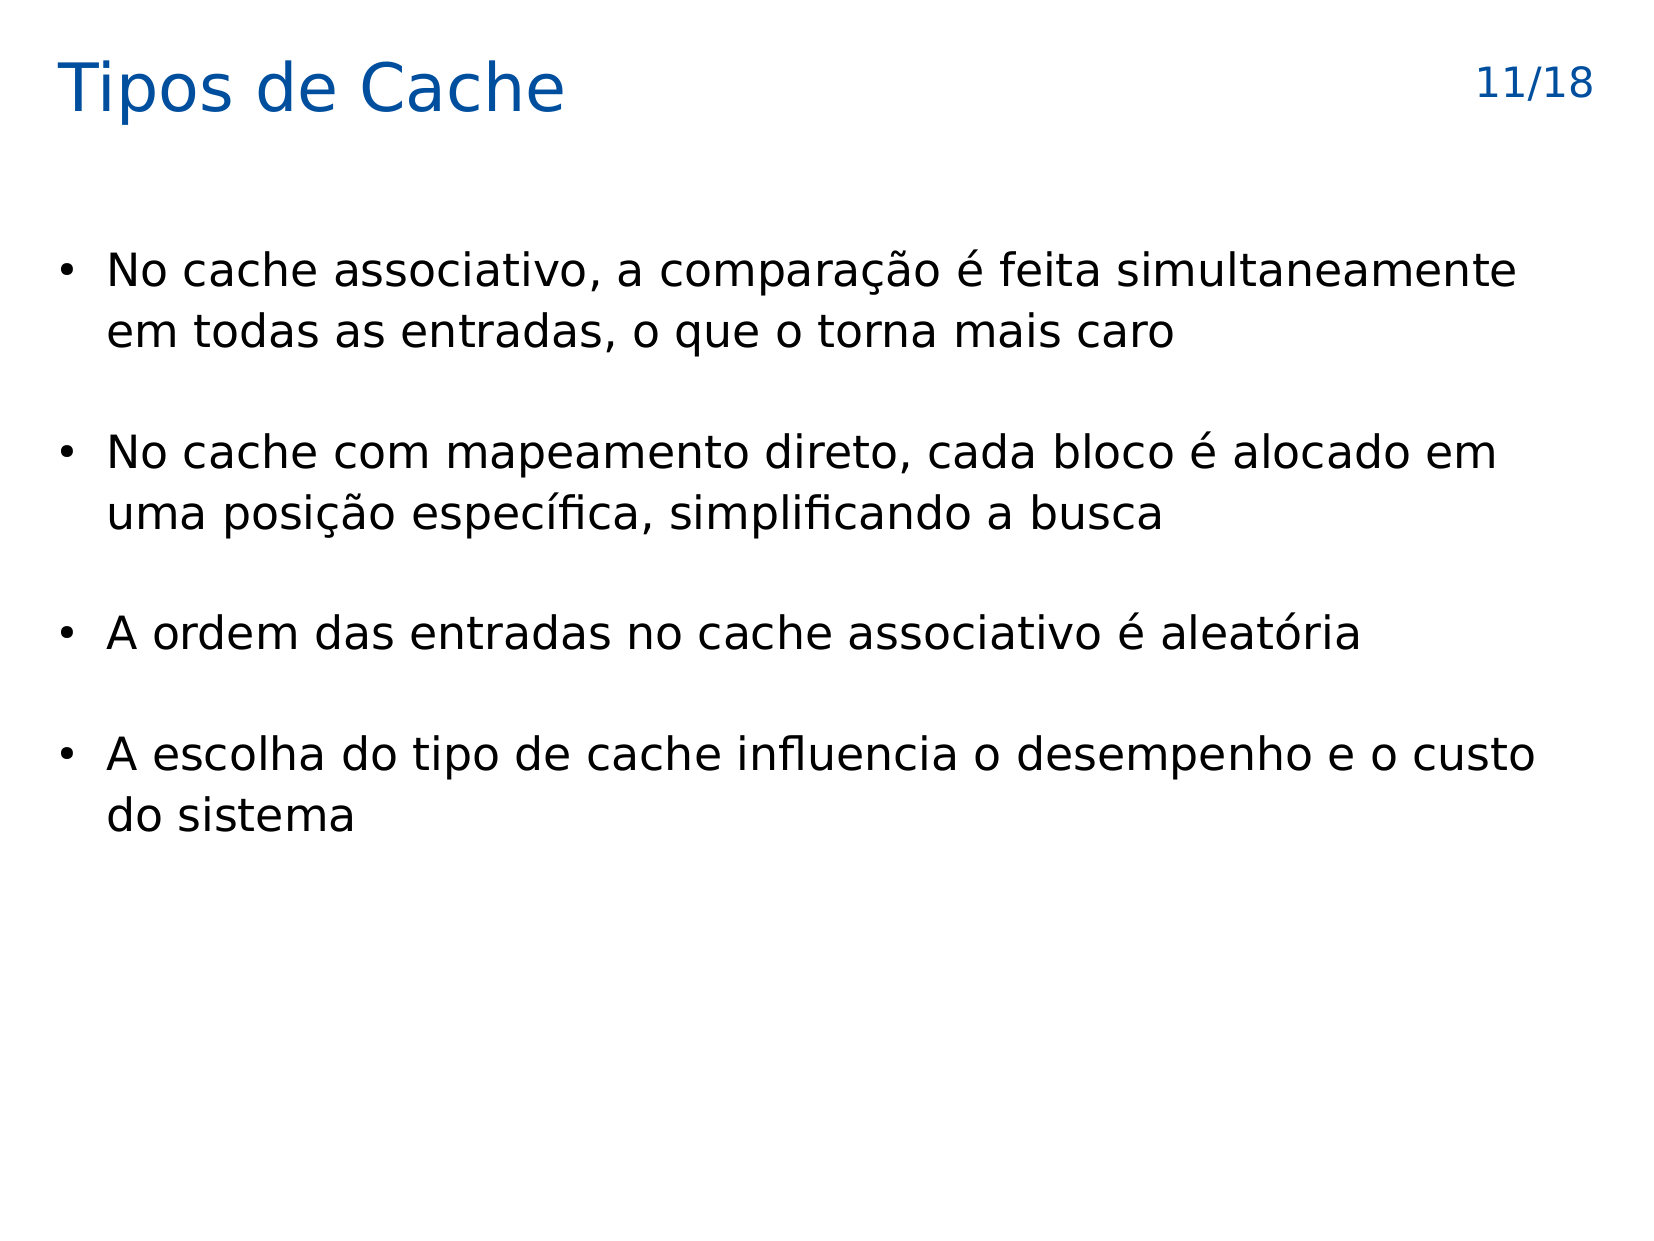

# Tipos de Cache
11
No cache associativo, a comparação é feita simultaneamente em todas as entradas, o que o torna mais caro
No cache com mapeamento direto, cada bloco é alocado em uma posição específica, simplificando a busca
A ordem das entradas no cache associativo é aleatória
A escolha do tipo de cache influencia o desempenho e o custo do sistema